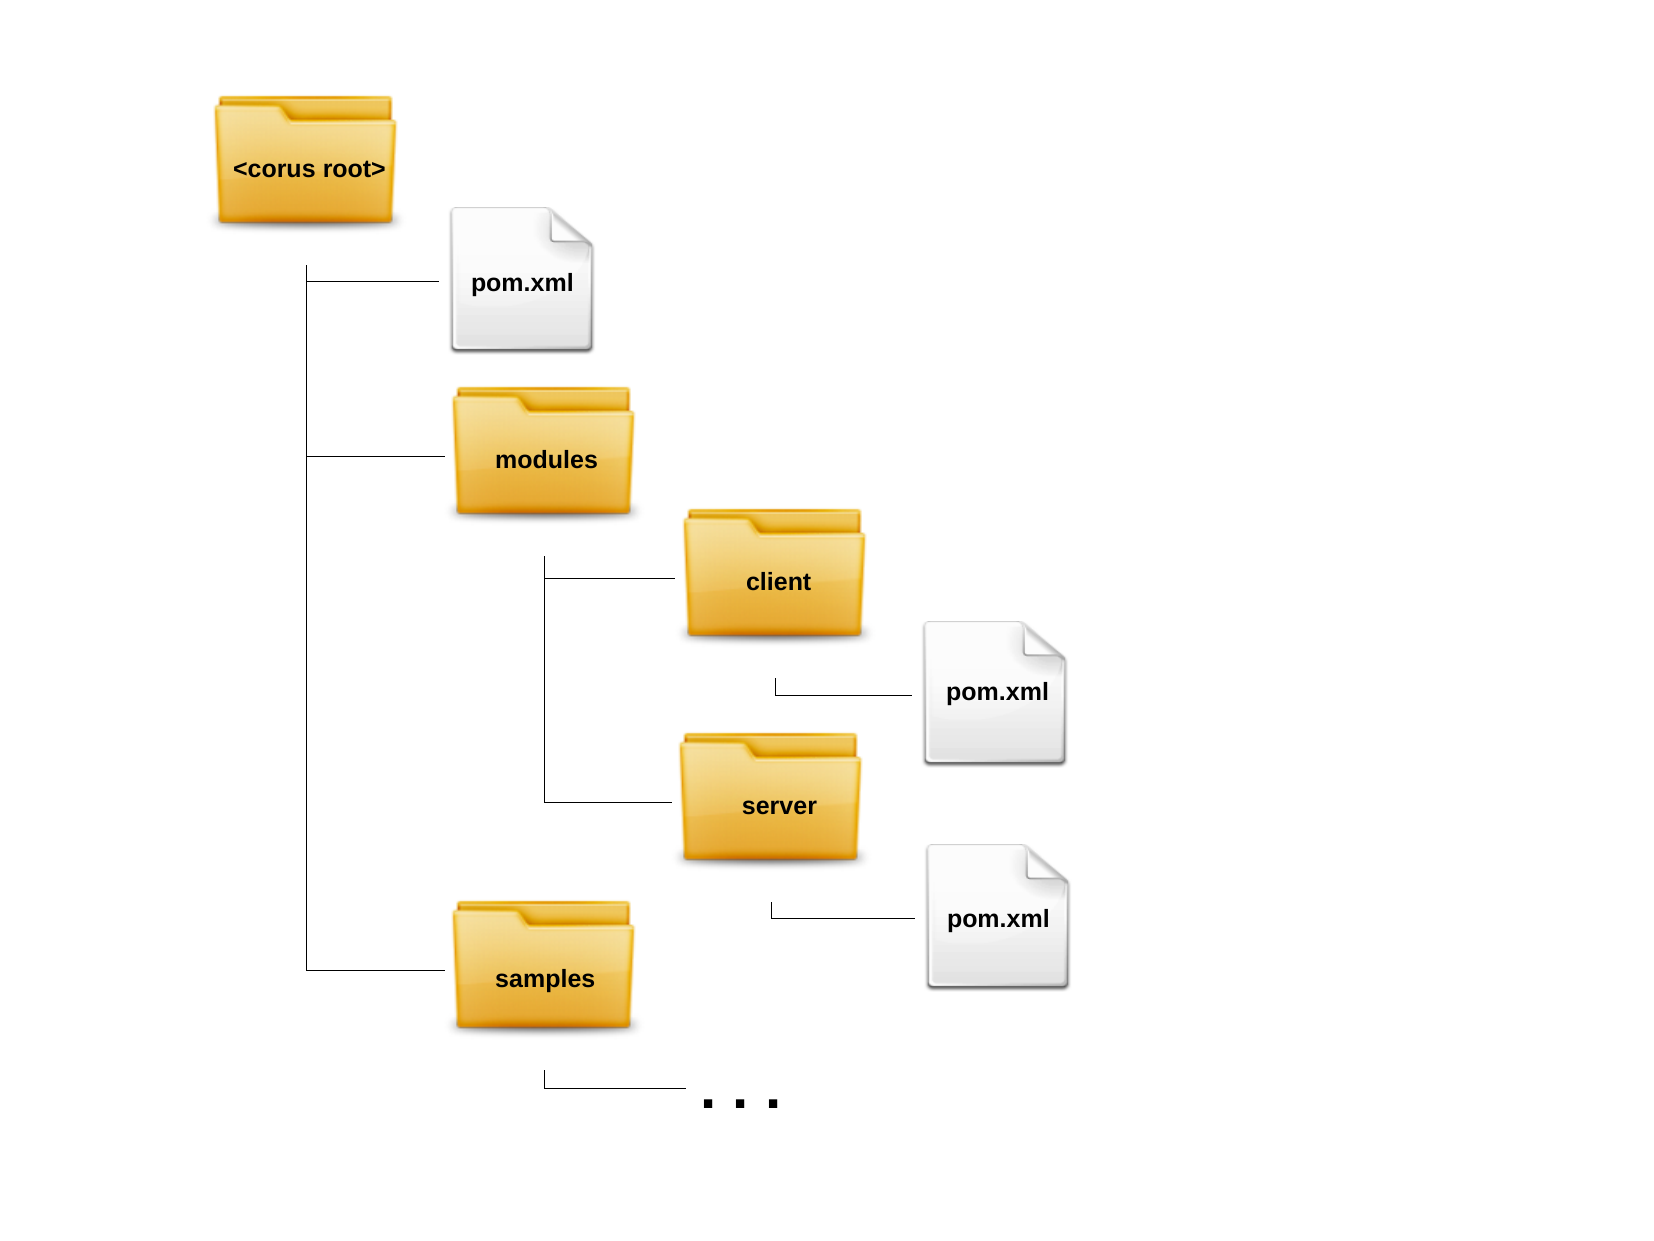

<corus root>
pom.xml
modules
client
pom.xml
server
pom.xml
samples
. . .